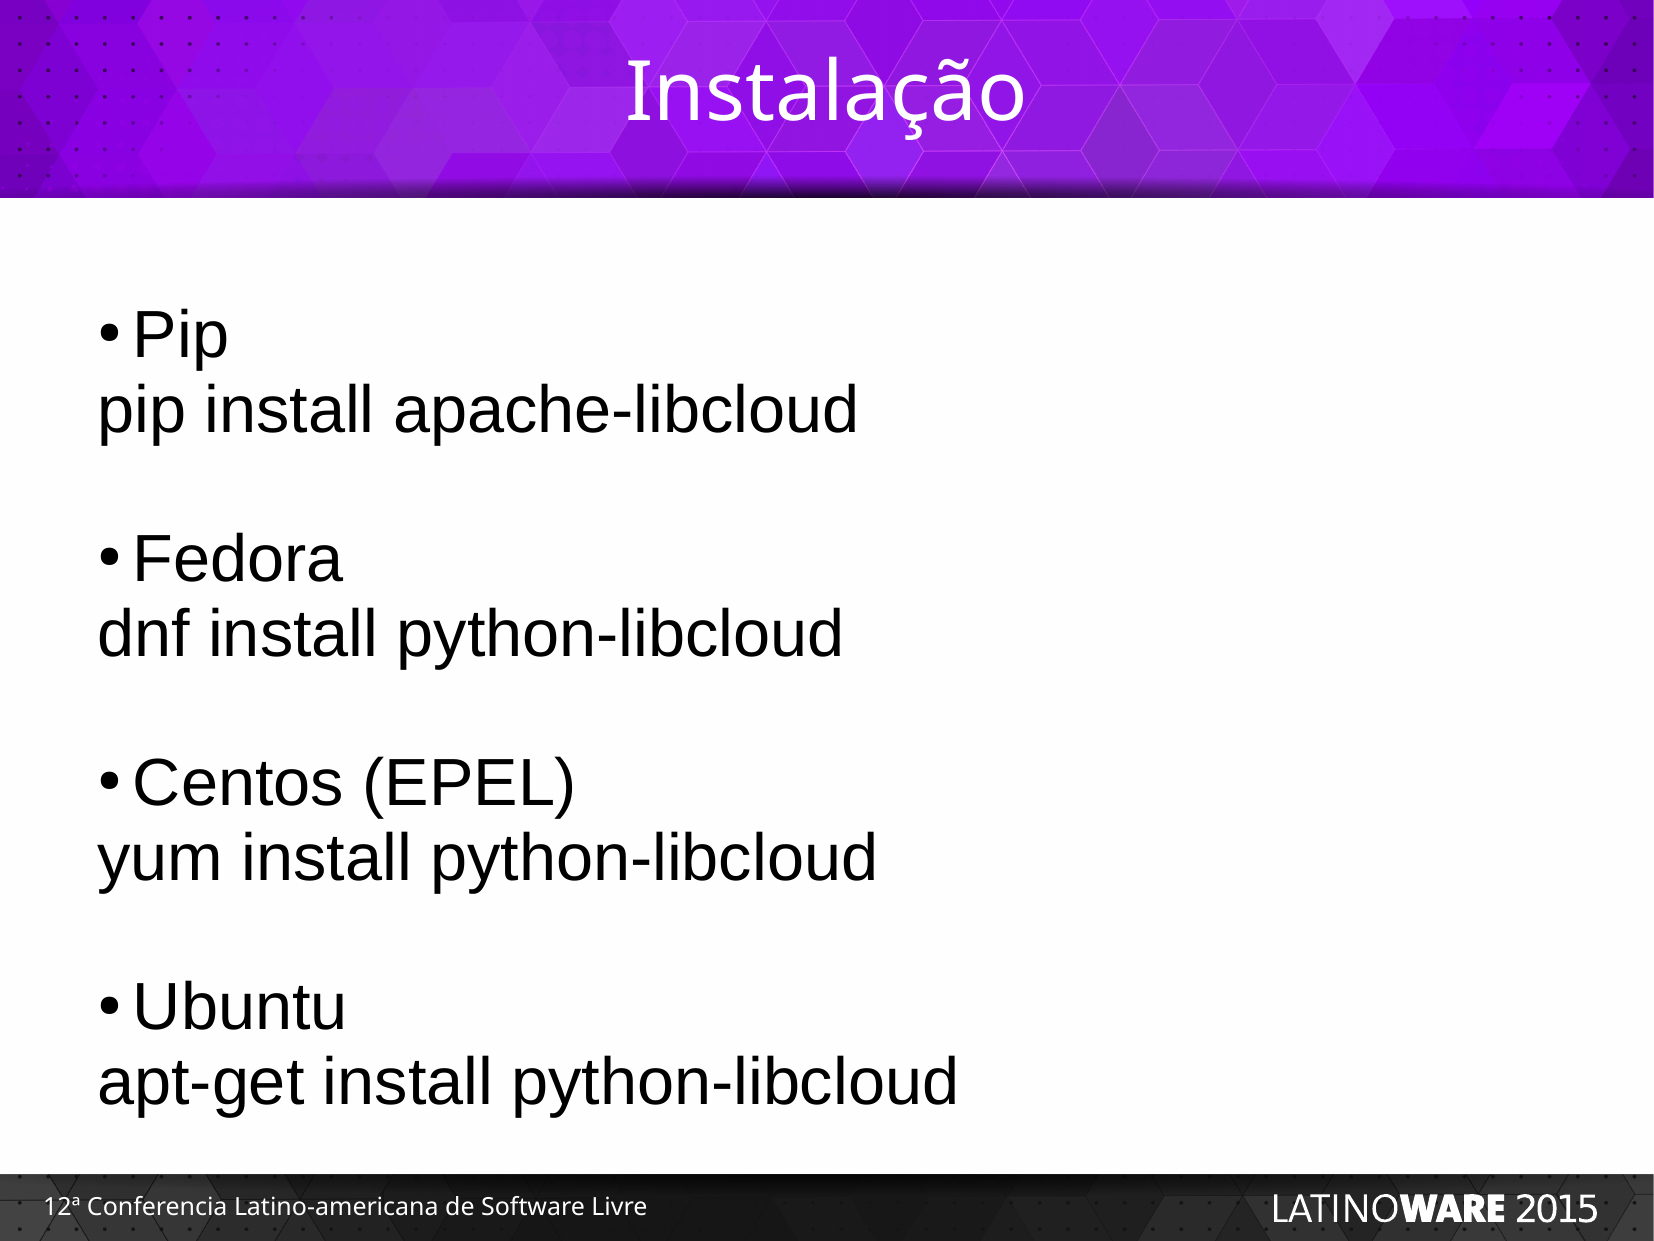

Instalação
Pip
pip install apache-libcloud
Fedora
dnf install python-libcloud
Centos (EPEL)
yum install python-libcloud
Ubuntu
apt-get install python-libcloud
12ª Conferencia Latino-americana de Software Livre